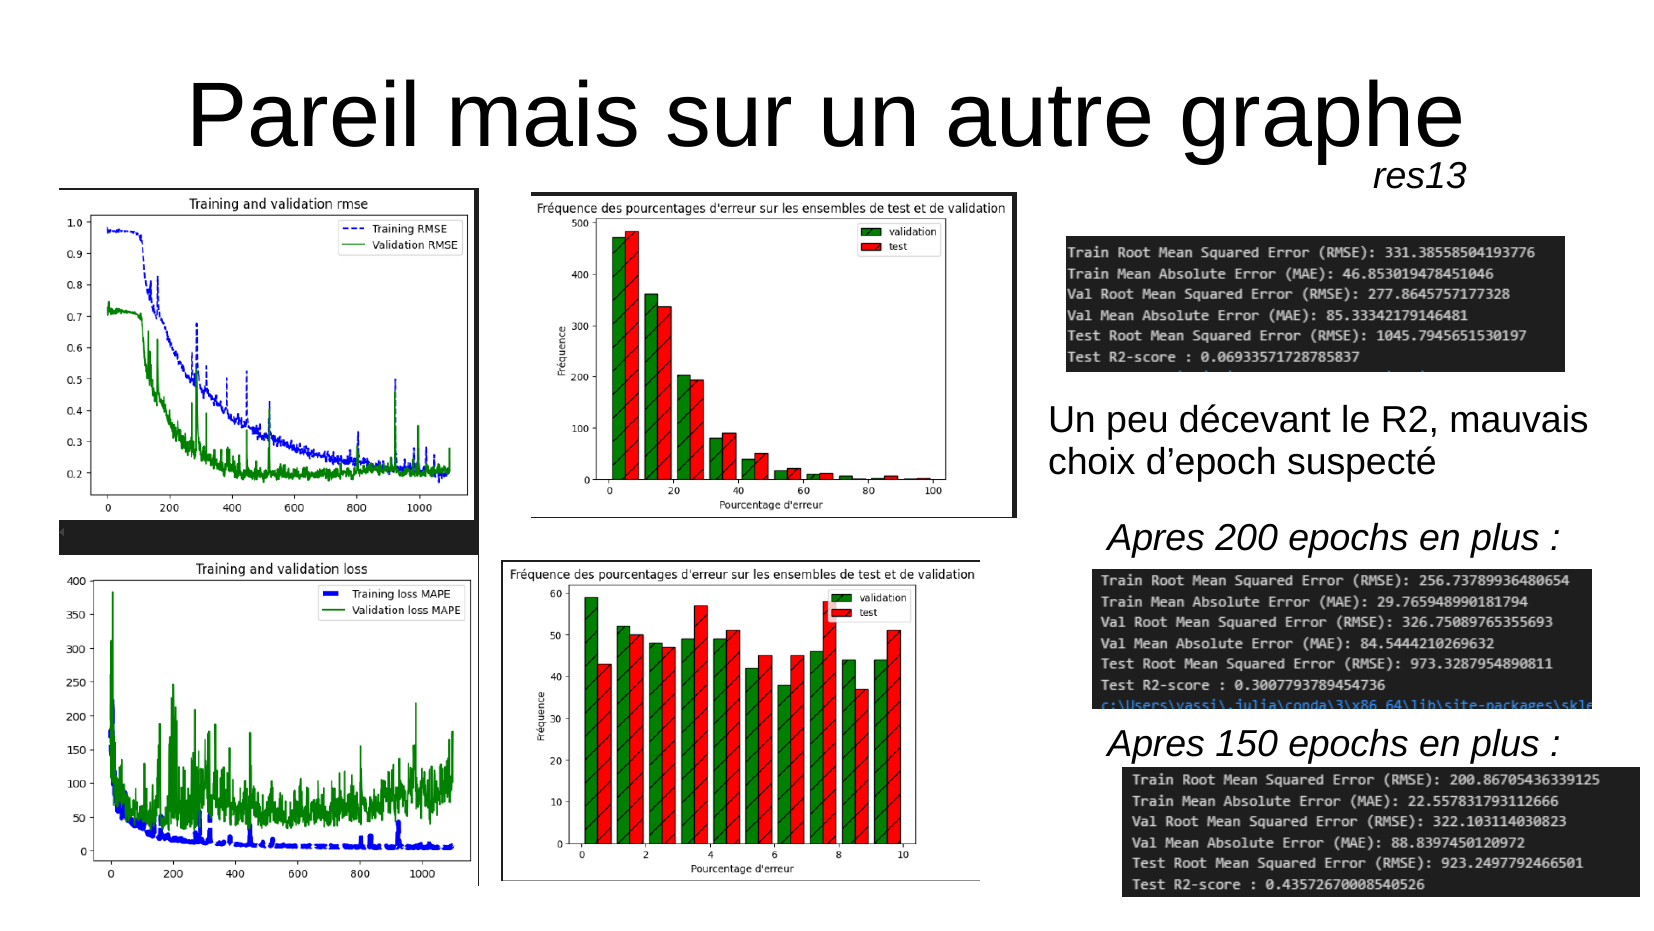

# Pareil mais sur un autre graphe
res13
Un peu décevant le R2, mauvais choix d’epoch suspecté
Apres 200 epochs en plus :
Apres 150 epochs en plus :